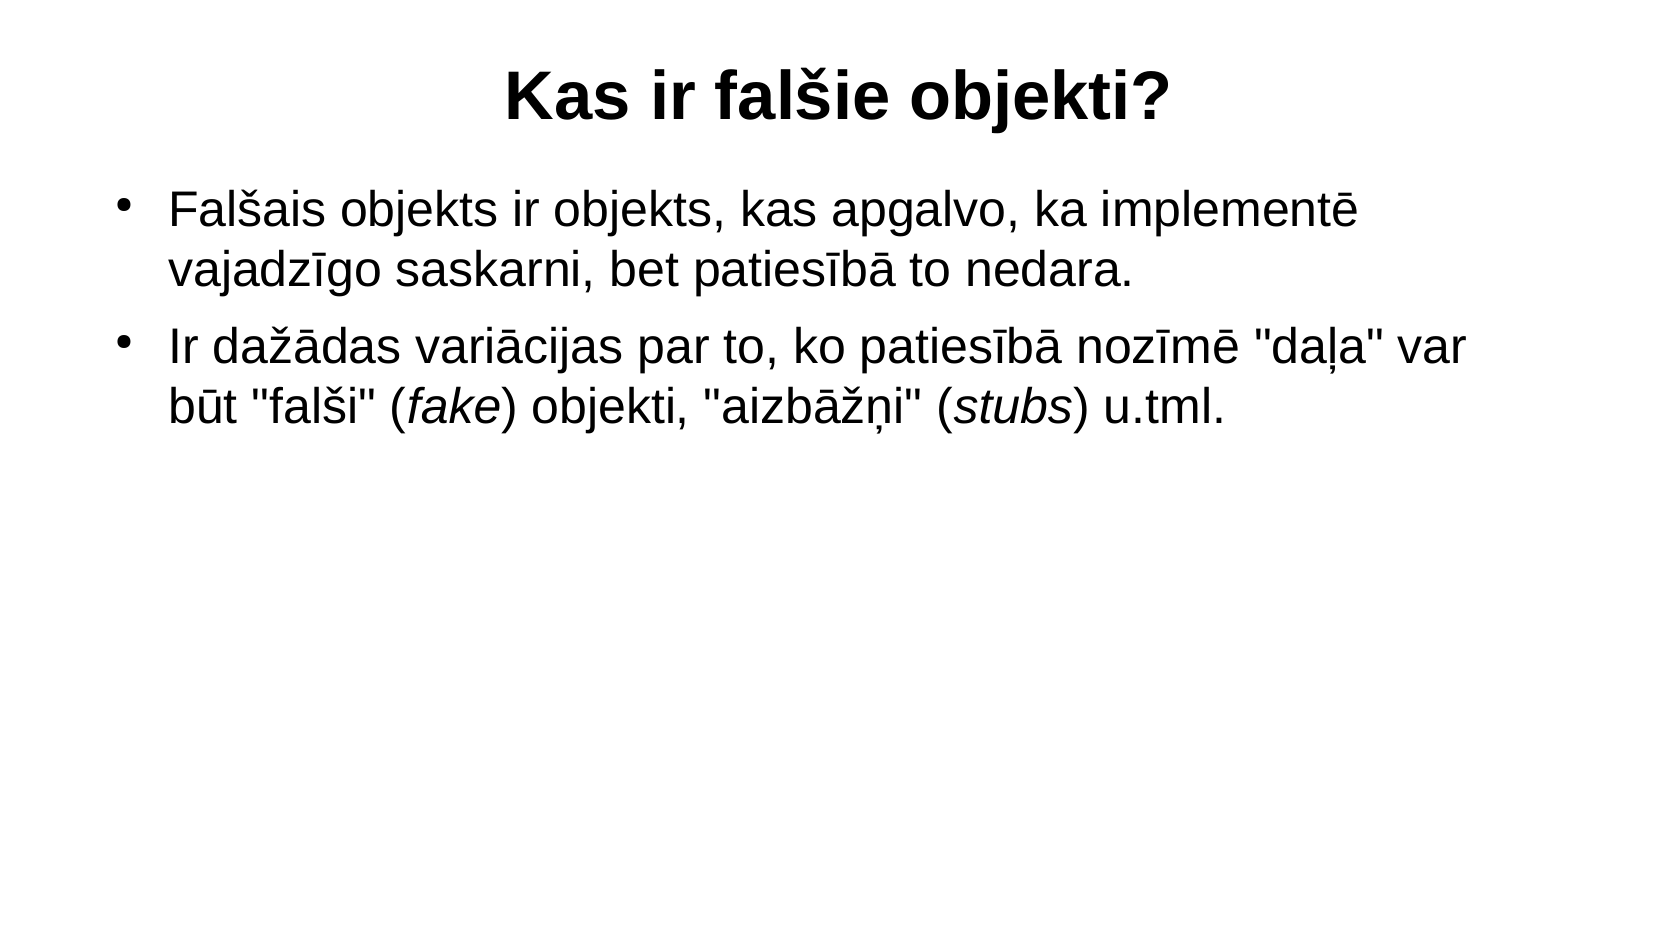

# Kas ir falšie objekti?
Falšais objekts ir objekts, kas apgalvo, ka implementē vajadzīgo saskarni, bet patiesībā to nedara.
Ir dažādas variācijas par to, ko patiesībā nozīmē "daļa" var būt "falši" (fake) objekti, "aizbāžņi" (stubs) u.tml.